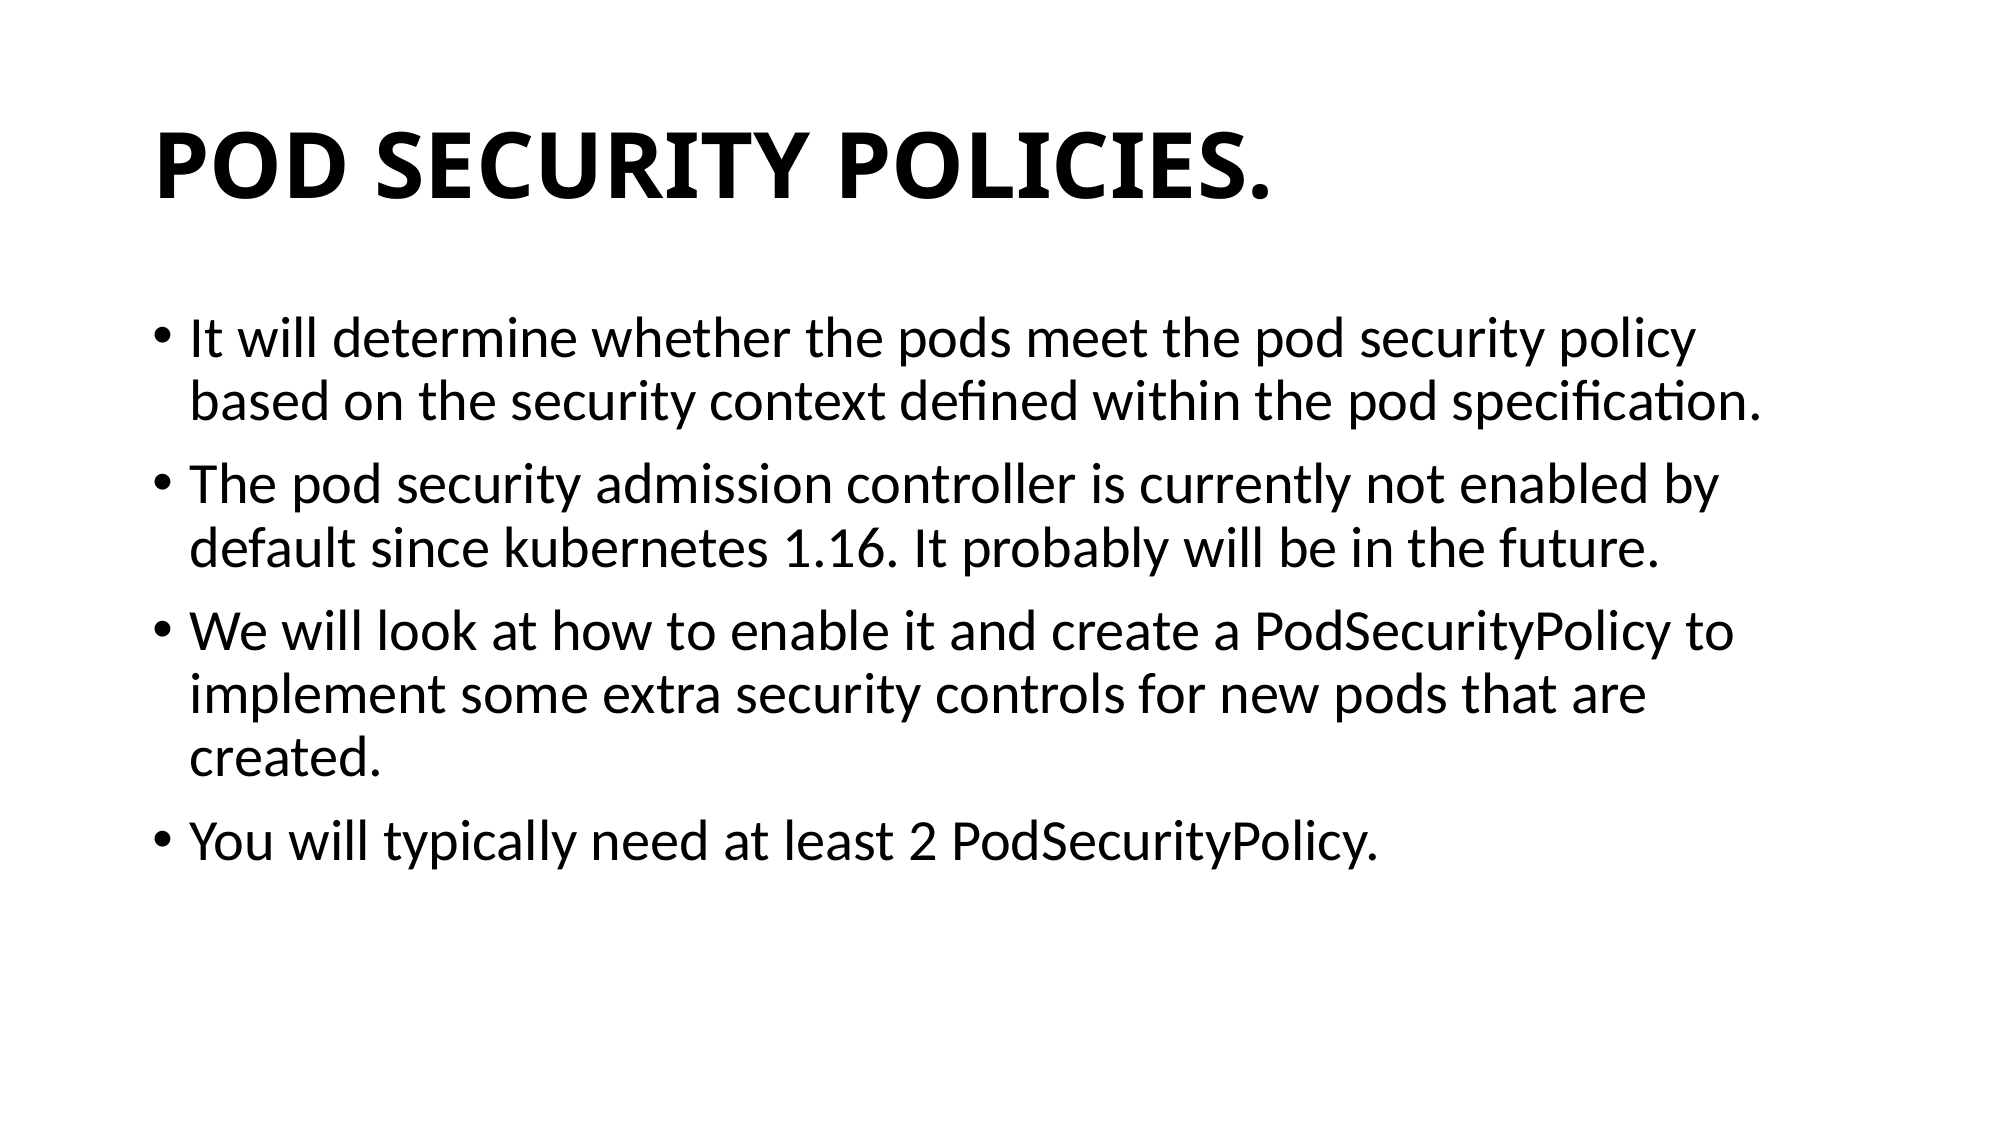

# POD SECURITY POLICIES.
It will determine whether the pods meet the pod security policy based on the security context defined within the pod specification.
The pod security admission controller is currently not enabled by default since kubernetes 1.16. It probably will be in the future.
We will look at how to enable it and create a PodSecurityPolicy to implement some extra security controls for new pods that are created.
You will typically need at least 2 PodSecurityPolicy.